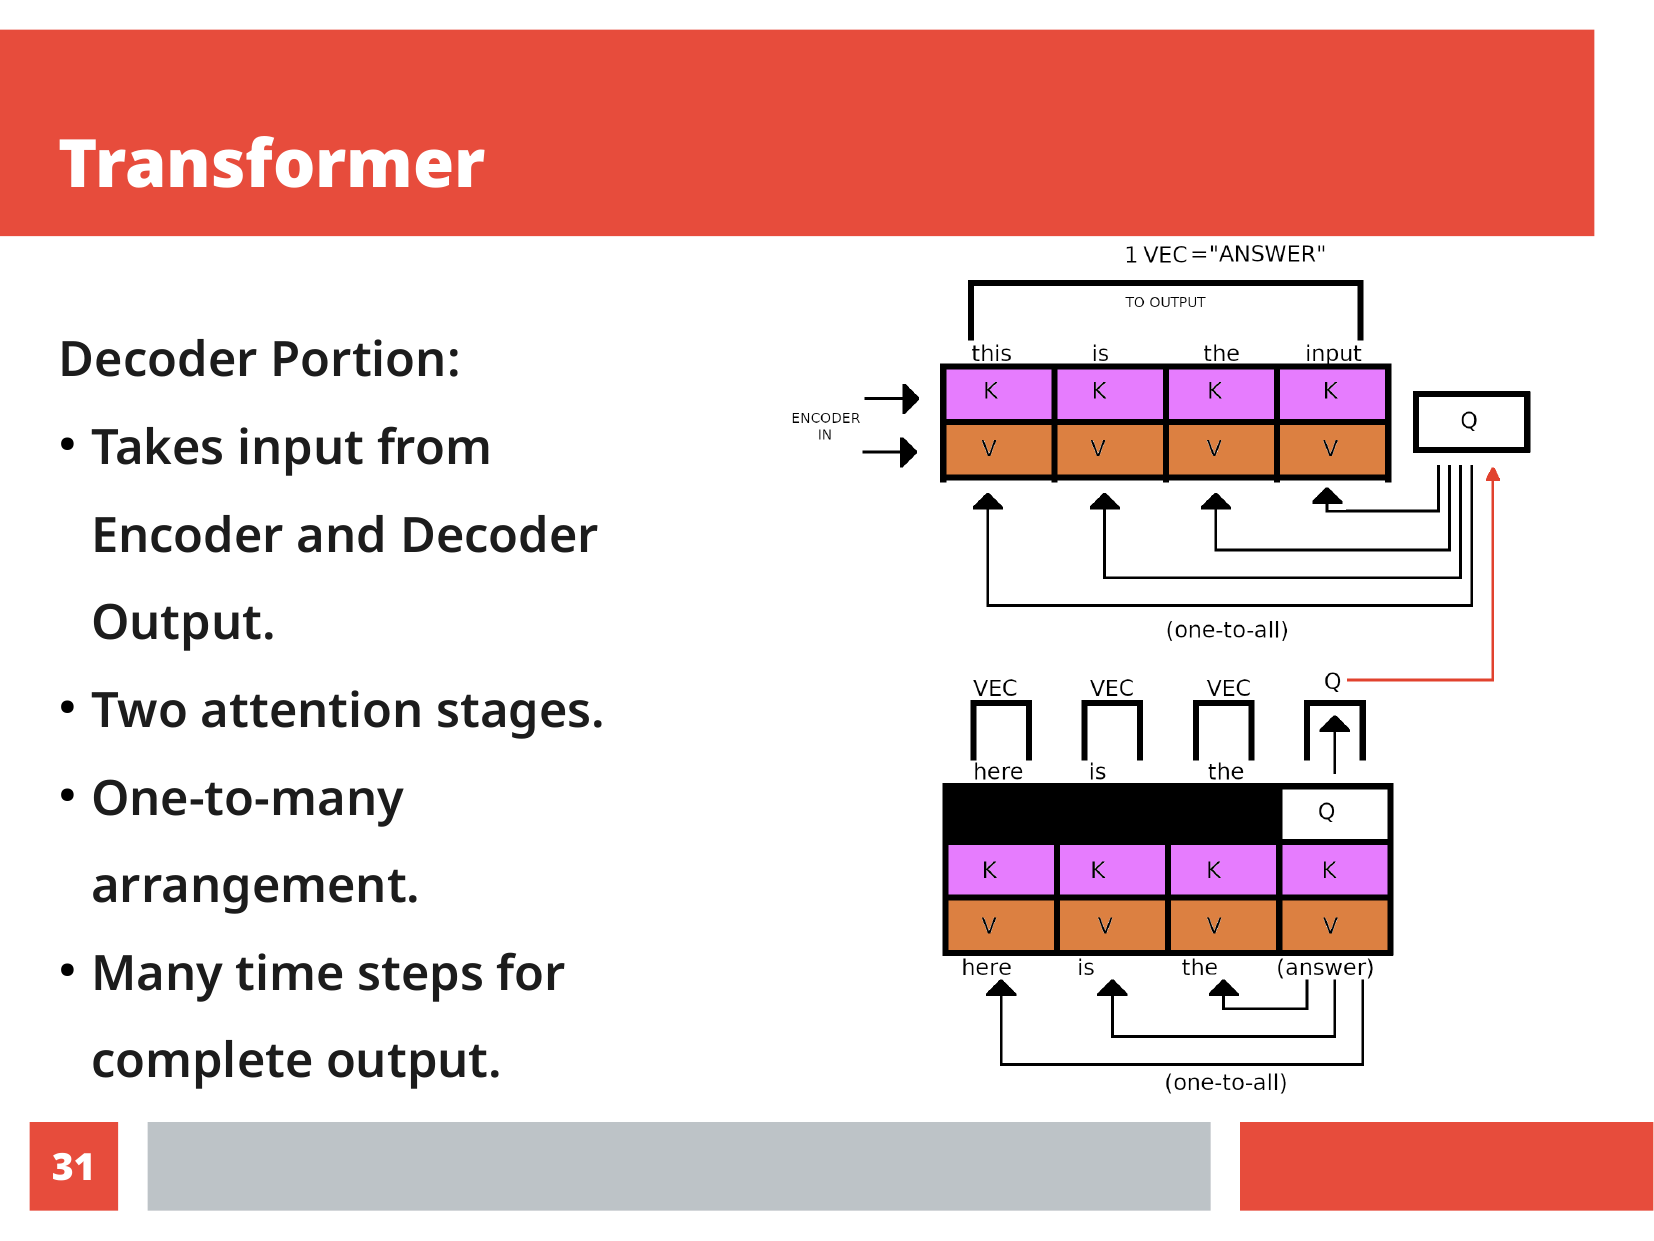

# Transformer
Decoder Portion:
Takes input from
Encoder and Decoder
Output.
Two attention stages.
One-to-many
arrangement.
Many time steps for
complete output.
31